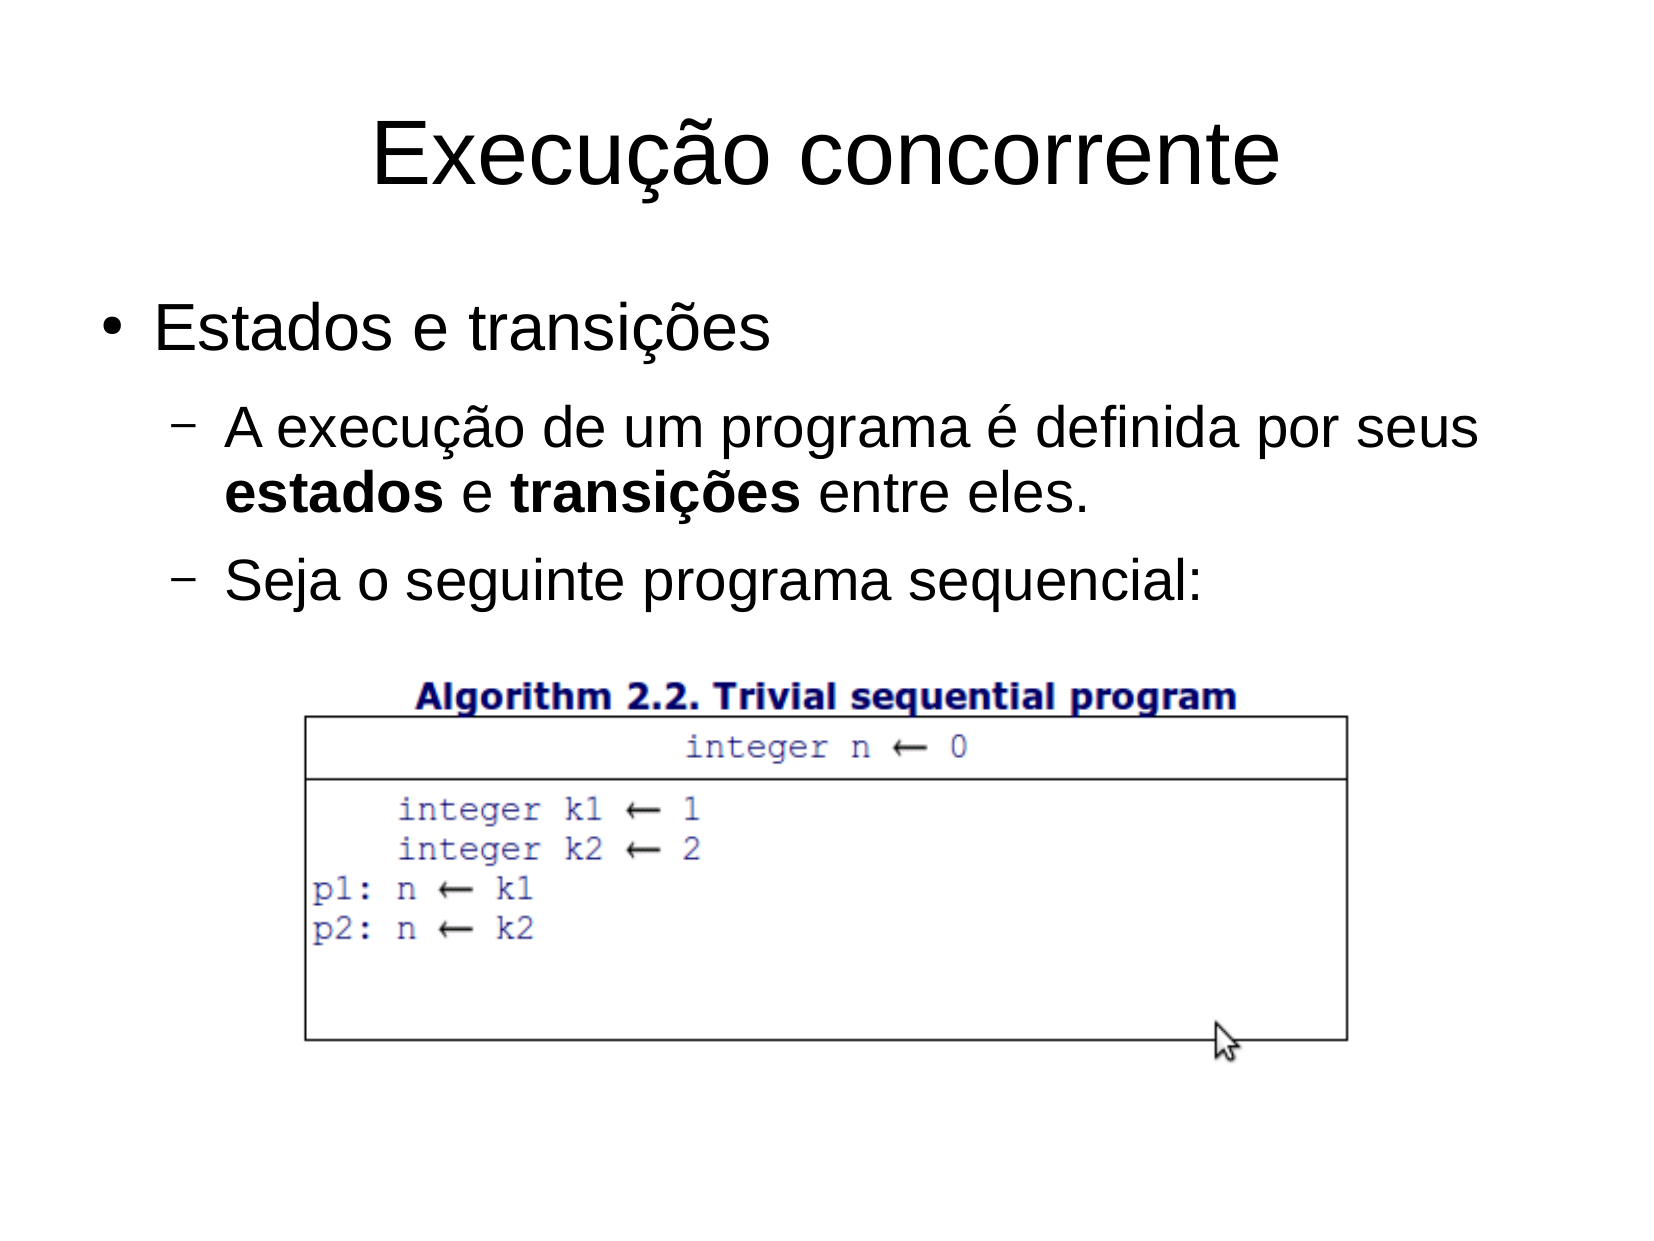

# Execução concorrente
Estados e transições
A execução de um programa é definida por seus estados e transições entre eles.
Seja o seguinte programa sequencial: